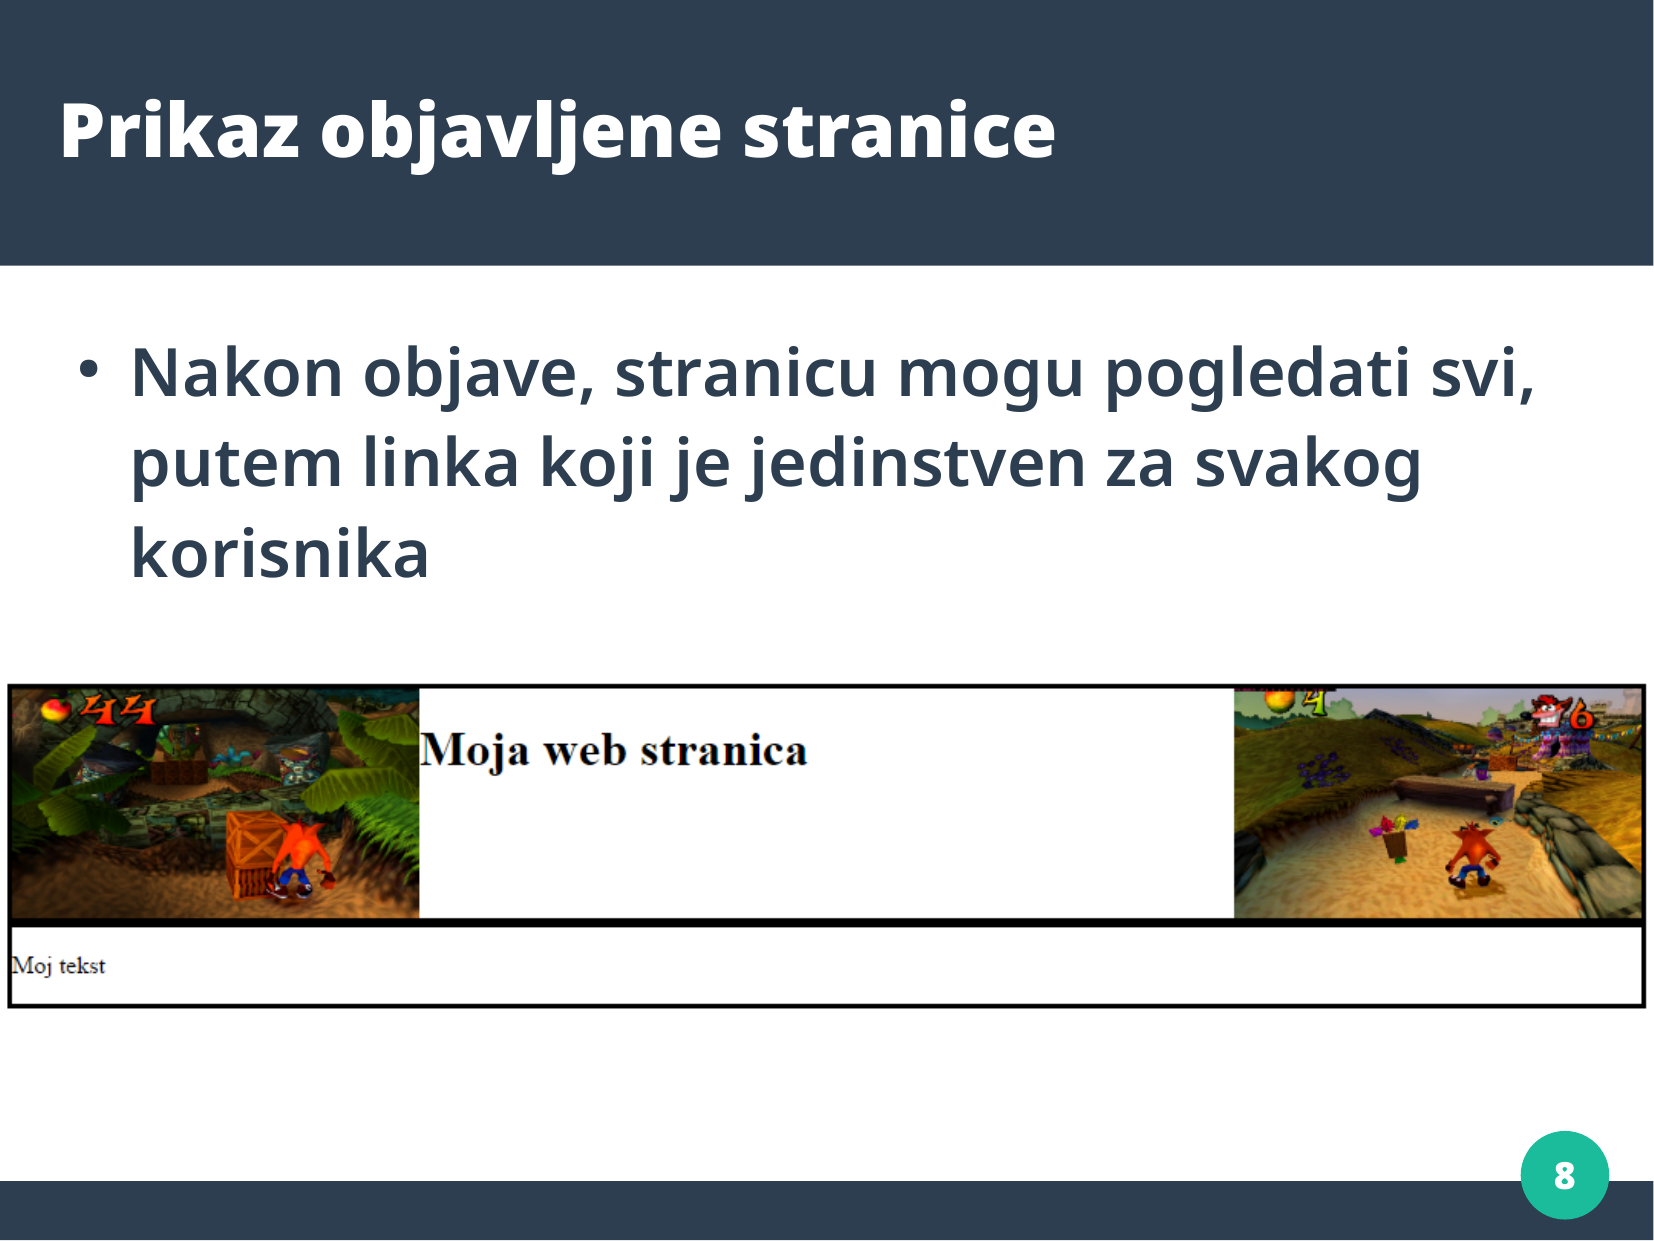

# Prikaz objavljene stranice
Nakon objave, stranicu mogu pogledati svi, putem linka koji je jedinstven za svakog korisnika
8